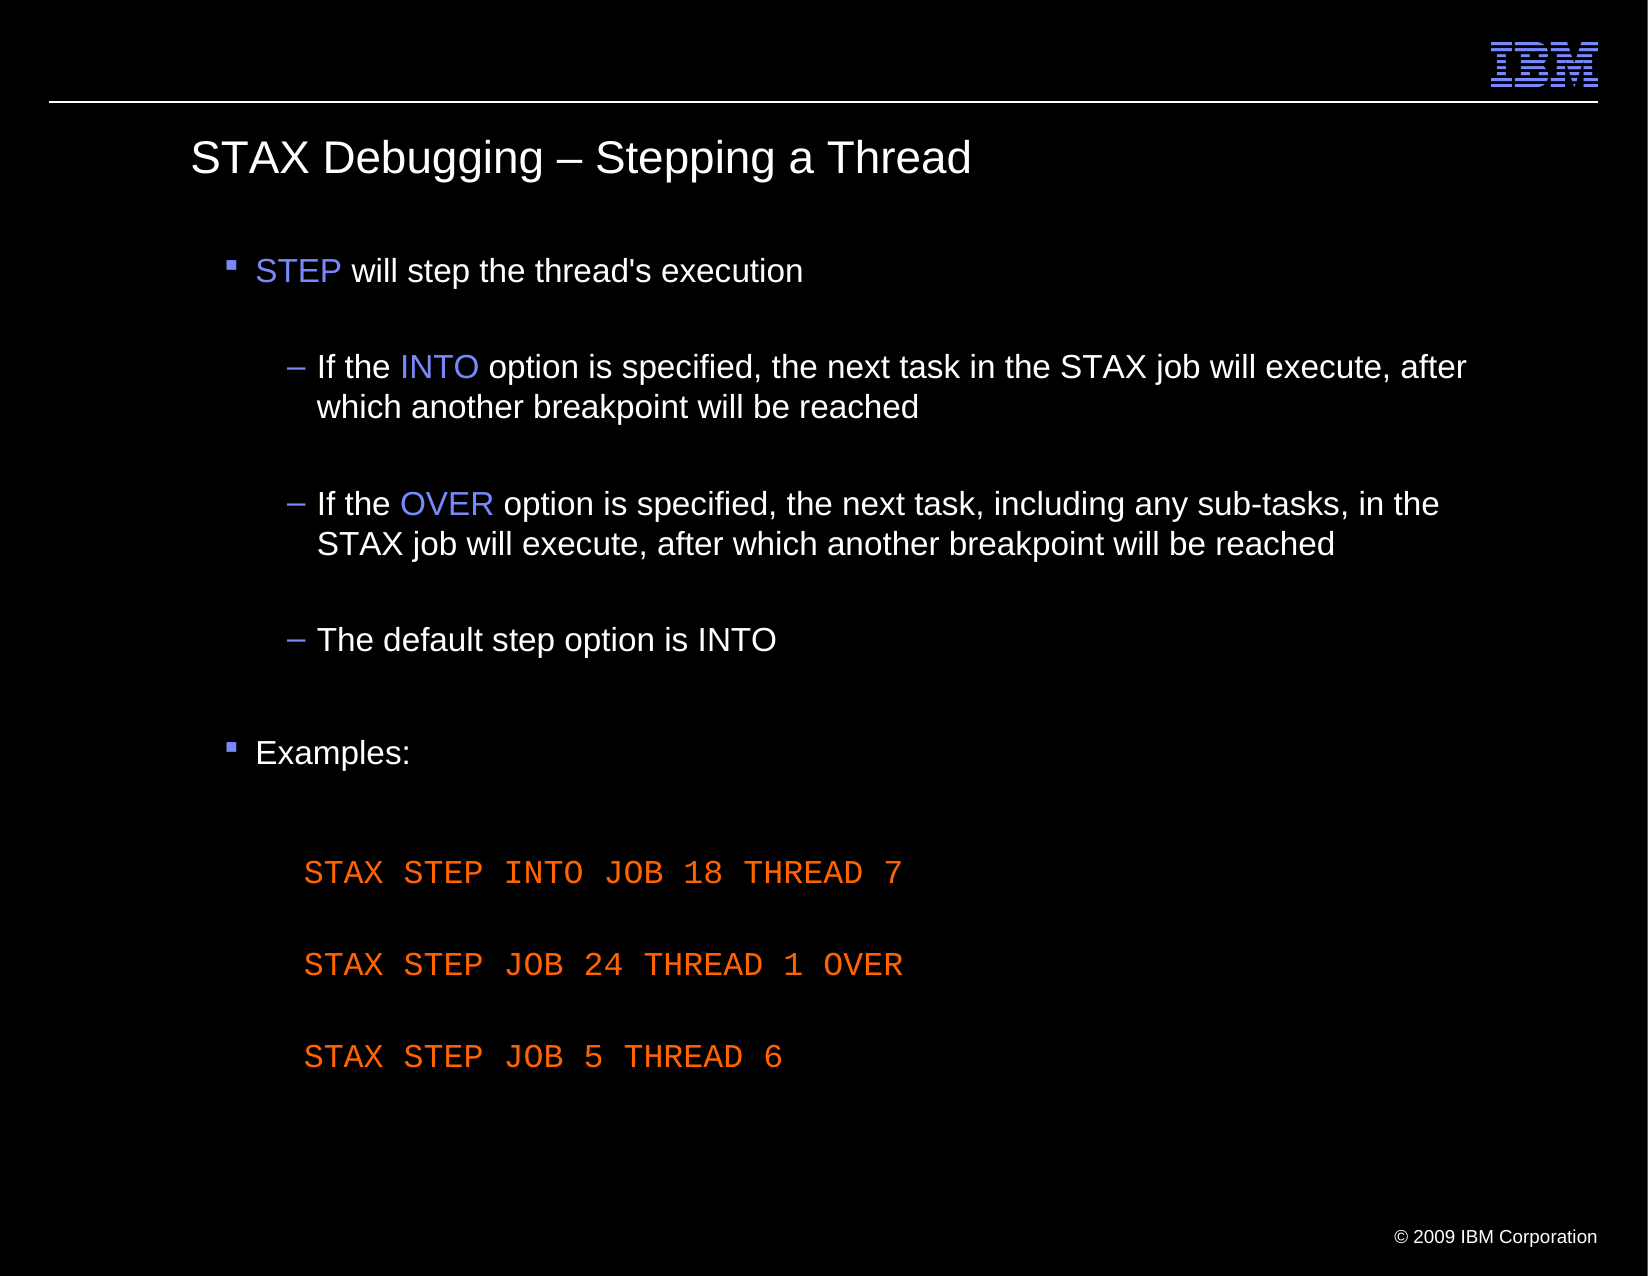

STAX Debugging – Stepping a Thread
# STEP will step the thread's execution
If the INTO option is specified, the next task in the STAX job will execute, after which another breakpoint will be reached
If the OVER option is specified, the next task, including any sub-tasks, in the STAX job will execute, after which another breakpoint will be reached
The default step option is INTO
Examples:
STAX STEP INTO JOB 18 THREAD 7
STAX STEP JOB 24 THREAD 1 OVER
STAX STEP JOB 5 THREAD 6